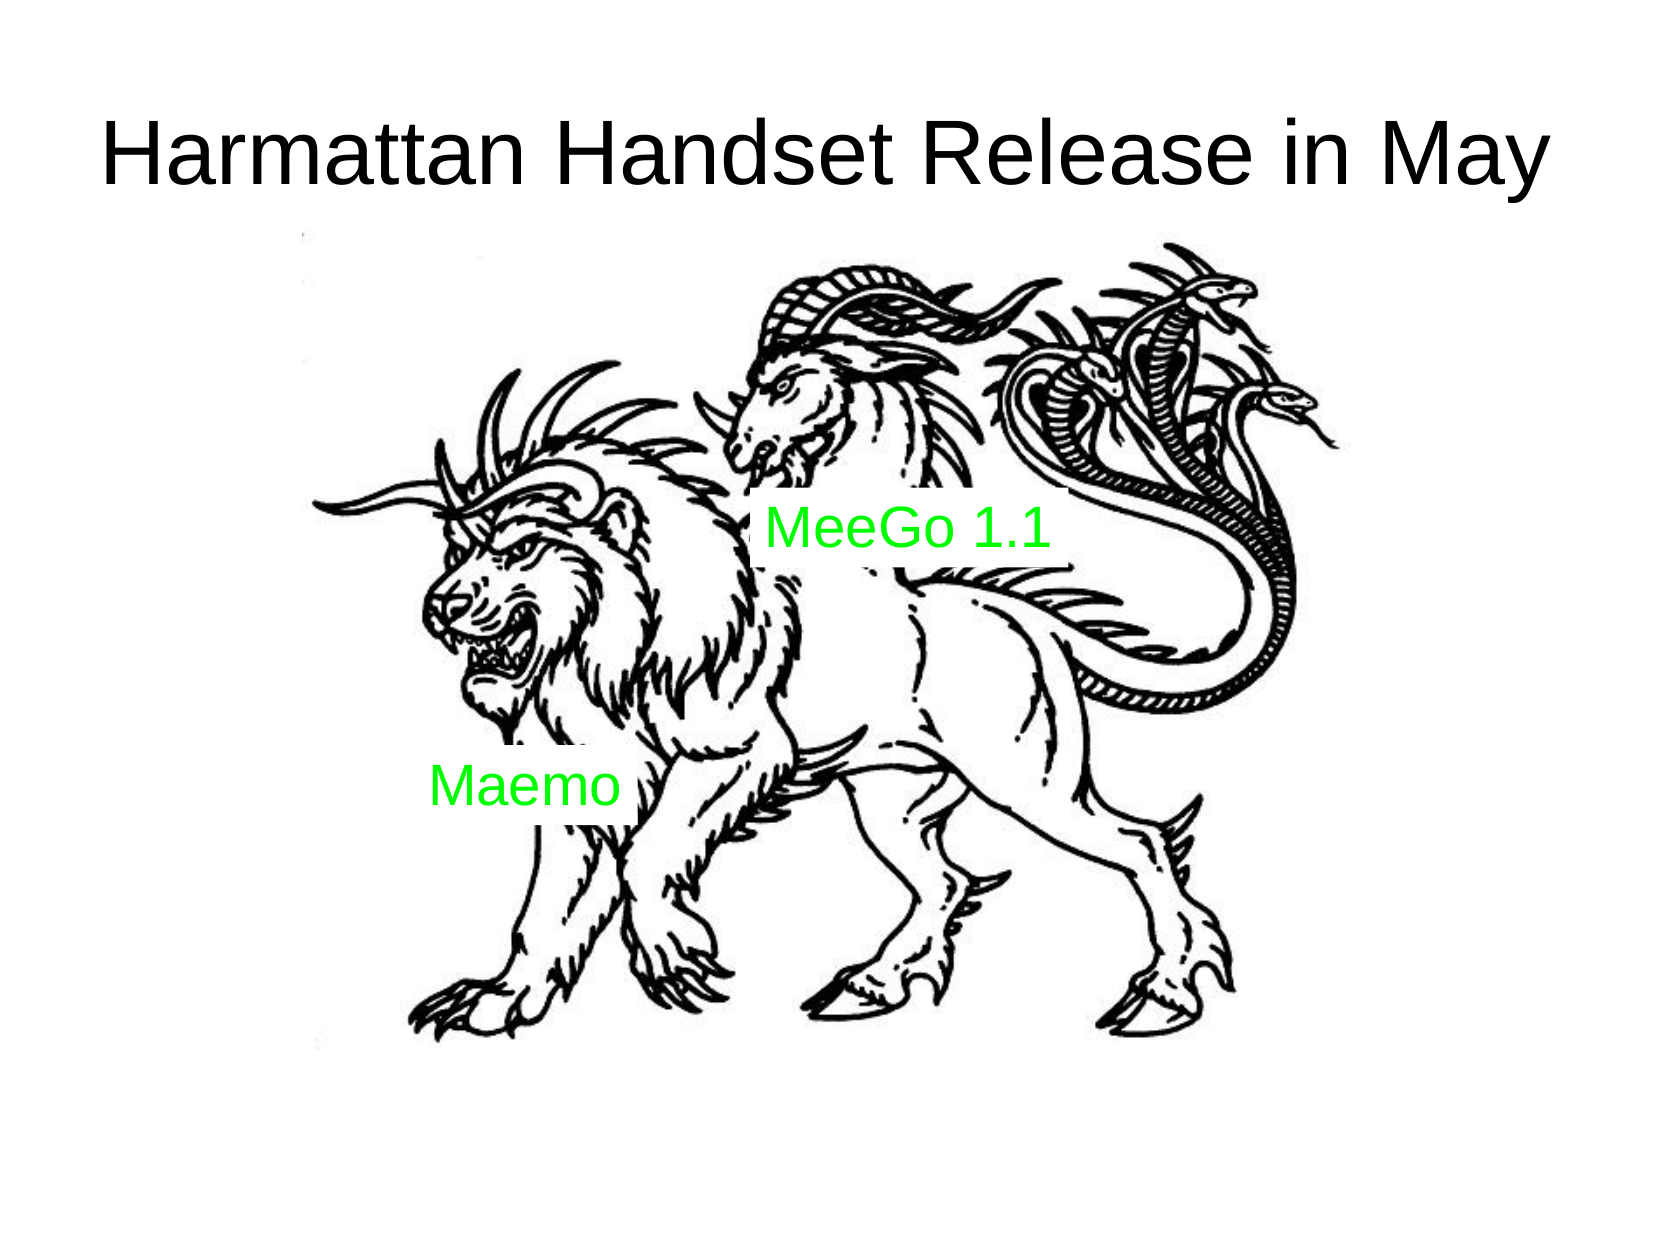

# Harmattan Handset Release in May
MeeGo 1.1
Maemo